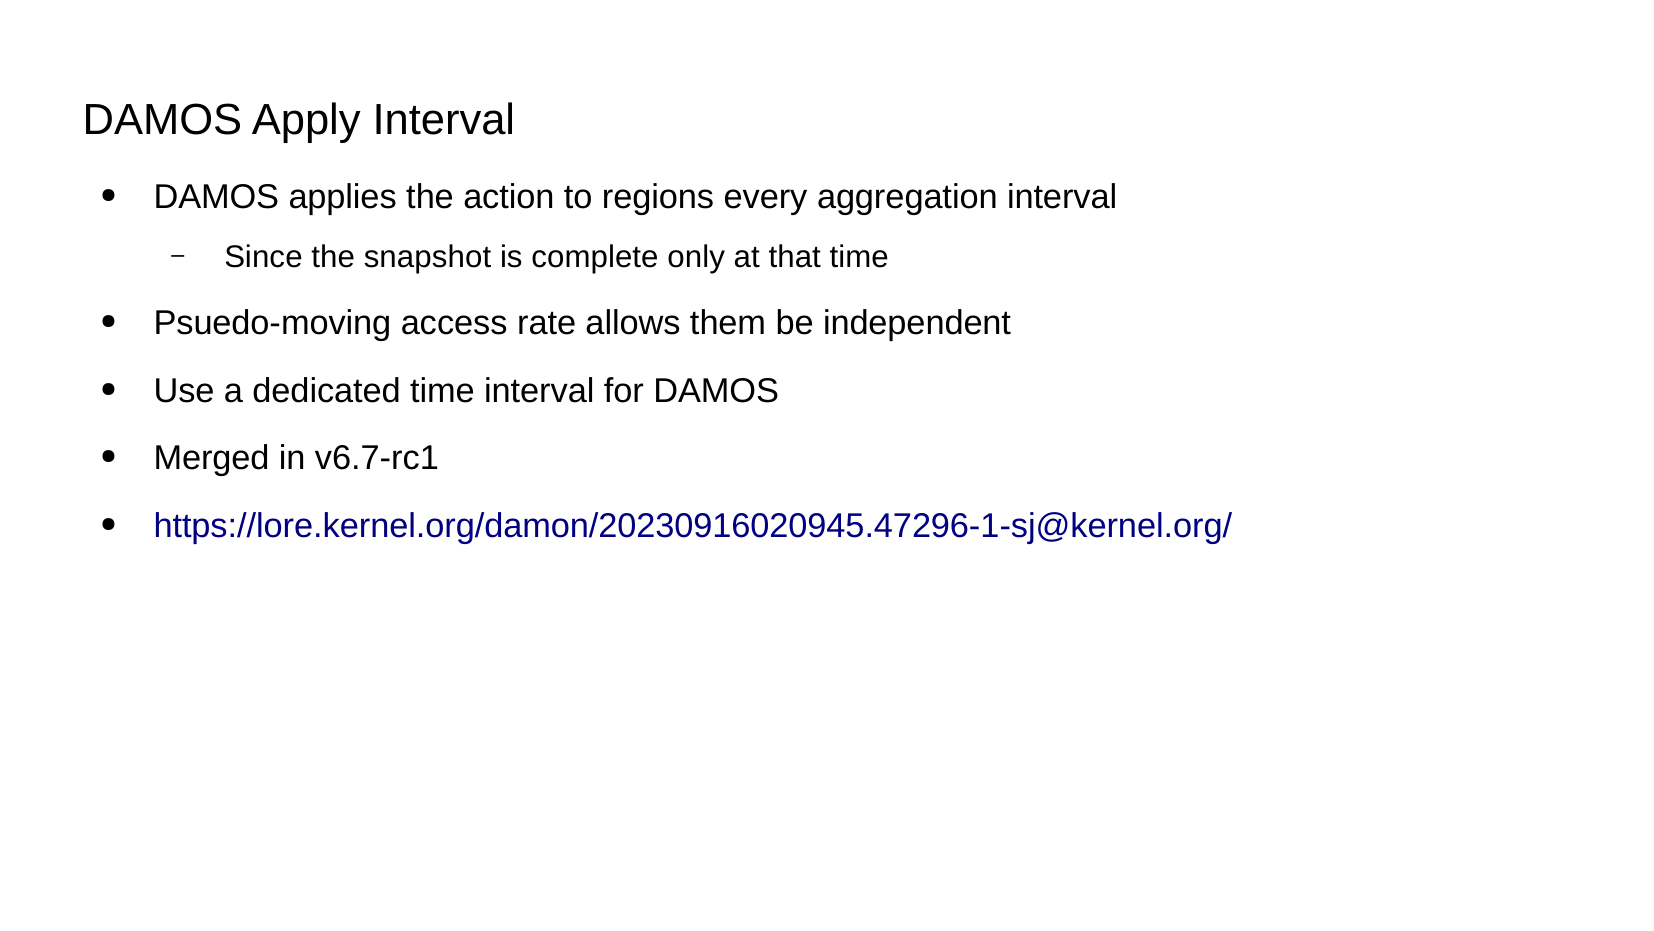

# DAMOS Apply Interval
DAMOS applies the action to regions every aggregation interval
Since the snapshot is complete only at that time
Psuedo-moving access rate allows them be independent
Use a dedicated time interval for DAMOS
Merged in v6.7-rc1
https://lore.kernel.org/damon/20230916020945.47296-1-sj@kernel.org/